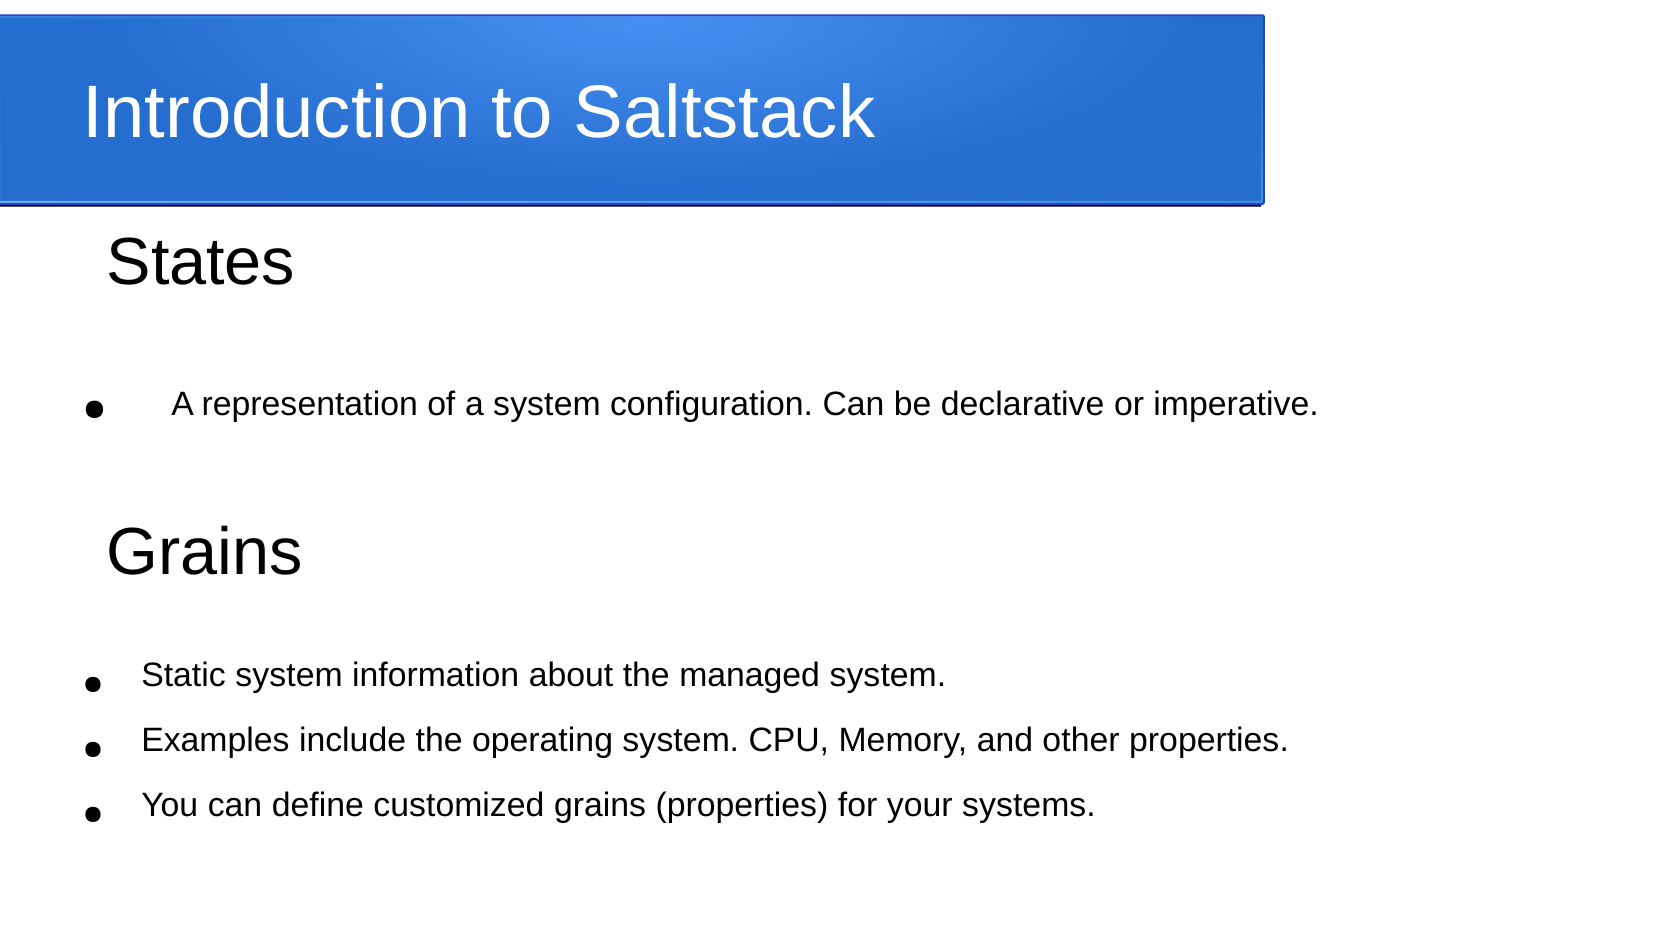

# Introduction to Saltstack
States
 A representation of a system configuration. Can be declarative or imperative.
Grains
 Static system information about the managed system.
 Examples include the operating system. CPU, Memory, and other properties.
 You can define customized grains (properties) for your systems.